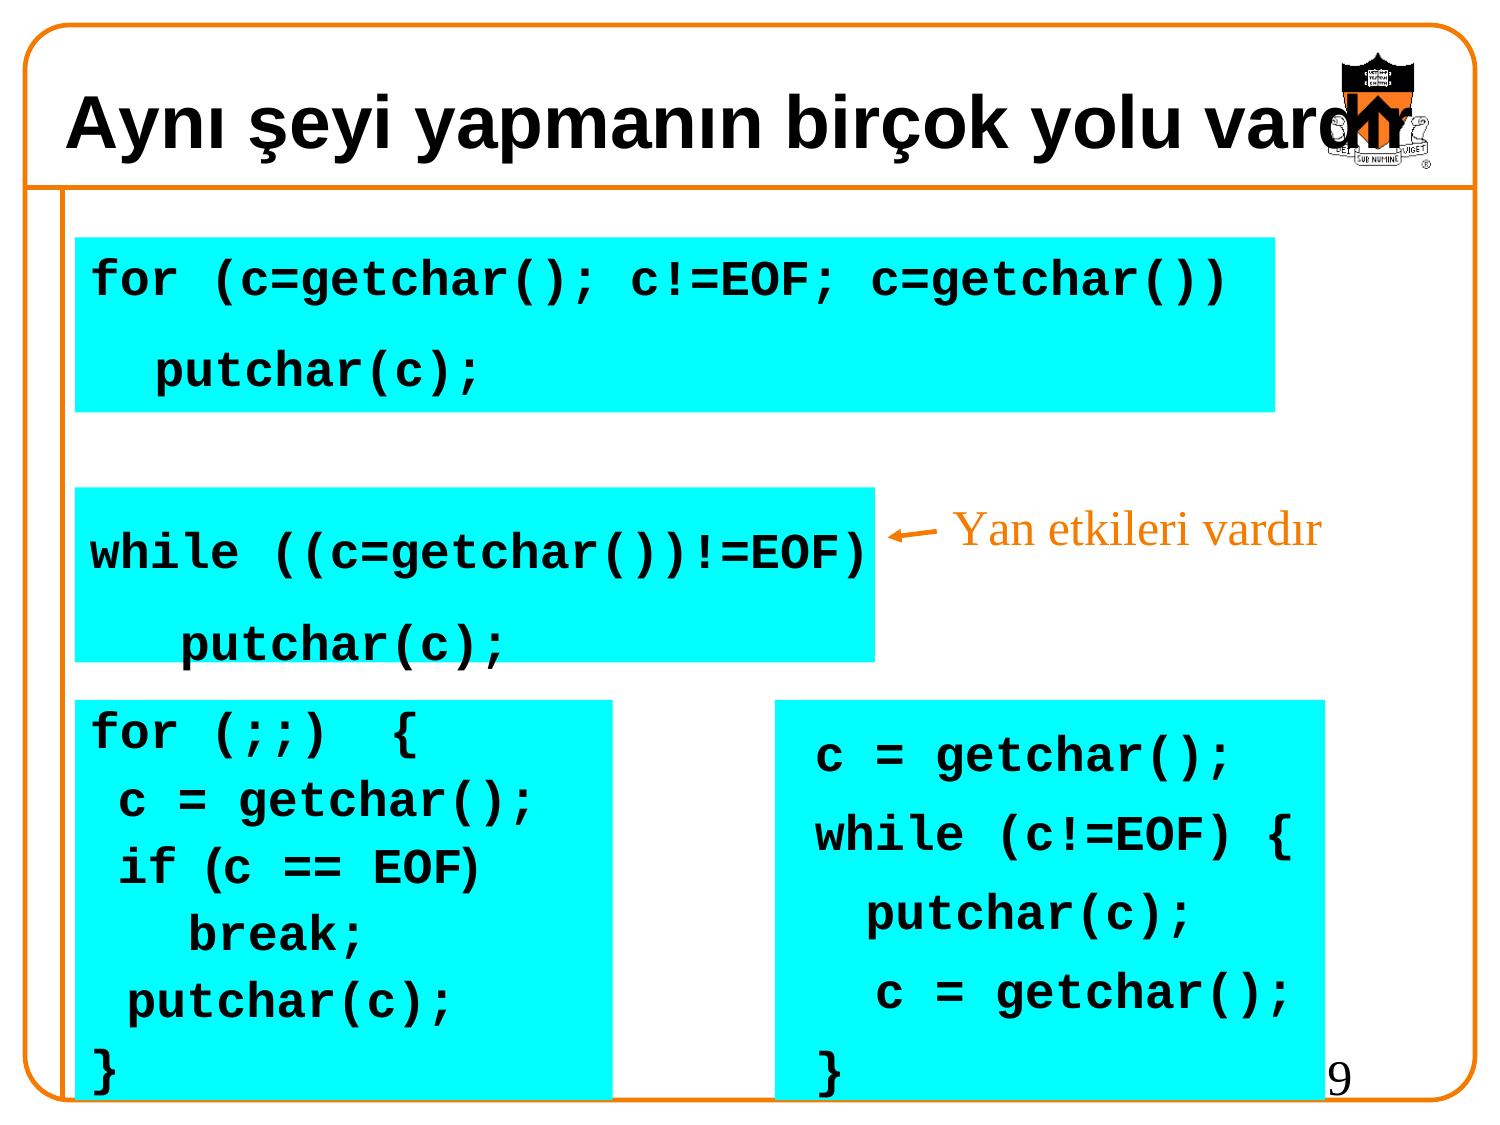

# Aynı şeyi yapmanın birçok yolu vardır
for (c=getchar(); c!=EOF; c=getchar())
 	 putchar(c);
while ((c=getchar())!=EOF)
 putchar(c);
Yan etkileri vardır
for (;;) {
 c = getchar();
 if (c == EOF)
 break;
	putchar(c);
}
c = getchar();
while (c!=EOF) {
	 putchar(c);
 c = getchar();
}
9